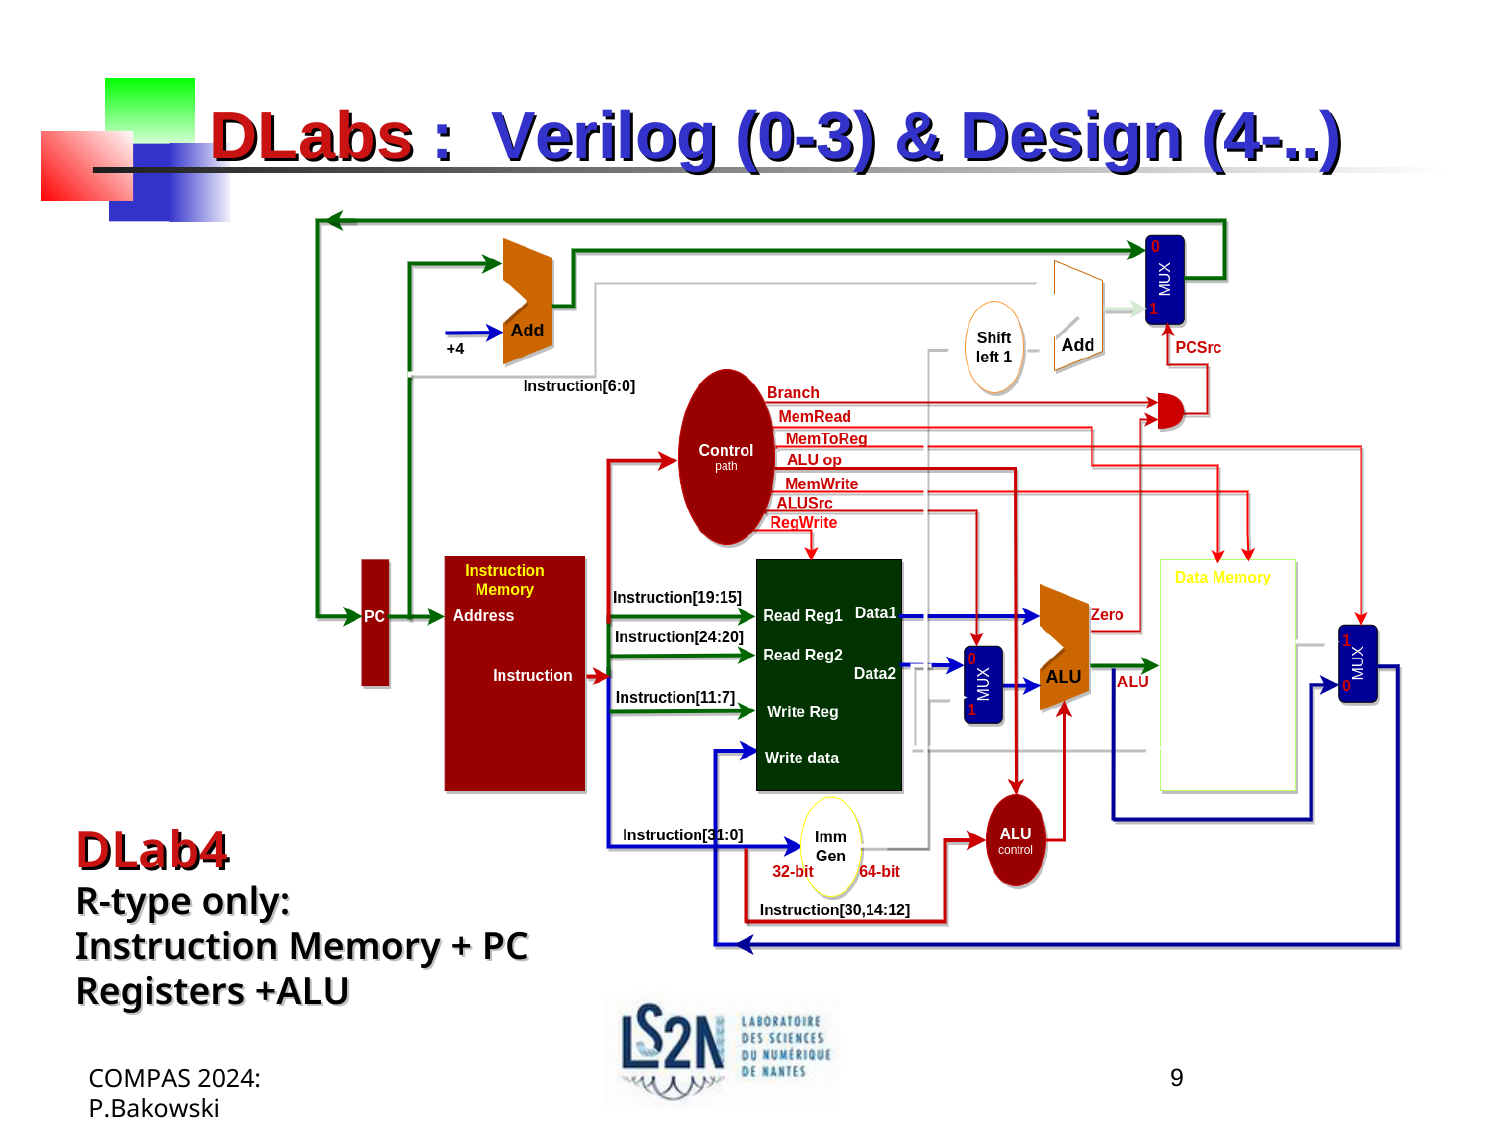

# DLabs : Verilog (0-3) & Design (4-..)
DLab4
R-type only:
Instruction Memory + PC
Registers +ALU
9